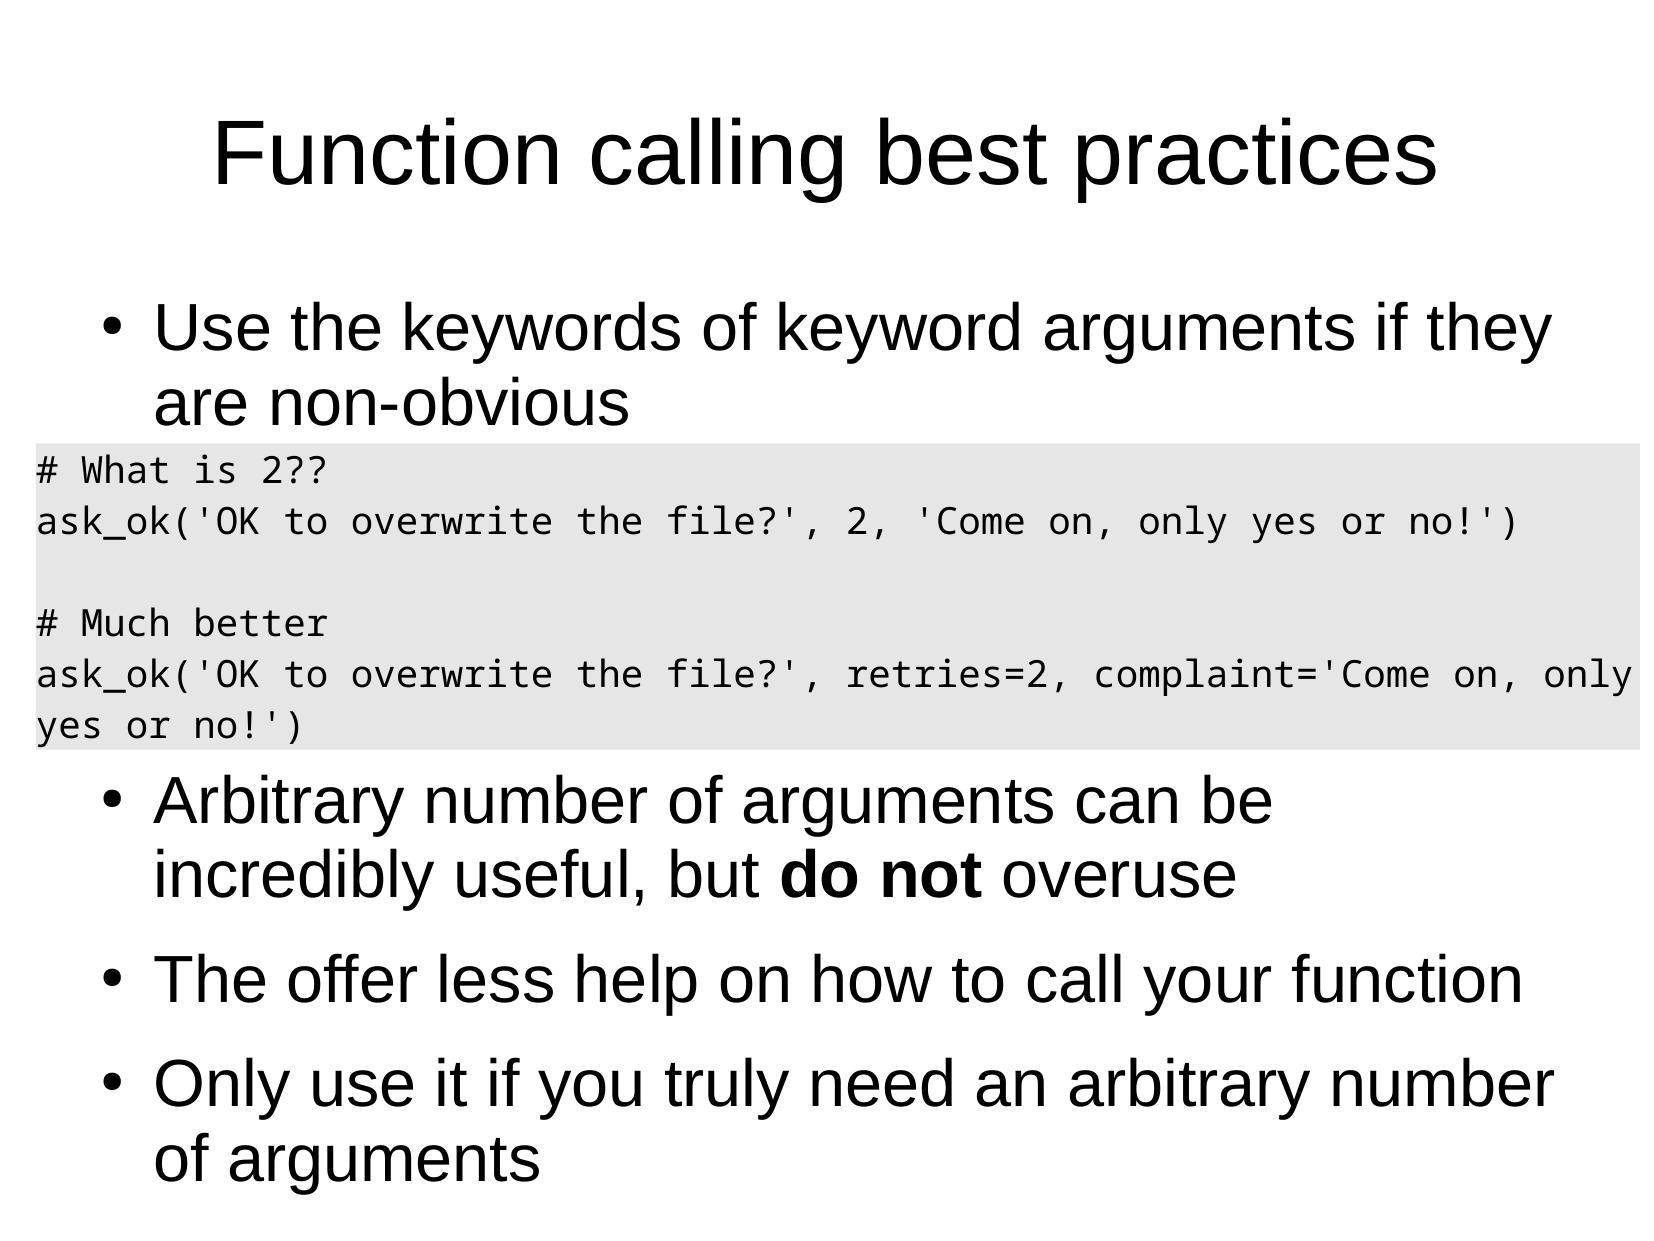

# Function calling best practices
Use the keywords of keyword arguments if they are non-obvious
# What is 2??
ask_ok('OK to overwrite the file?', 2, 'Come on, only yes or no!')
# Much better
ask_ok('OK to overwrite the file?', retries=2, complaint='Come on, only yes or no!')
Arbitrary number of arguments can be incredibly useful, but do not overuse
The offer less help on how to call your function
Only use it if you truly need an arbitrary number of arguments